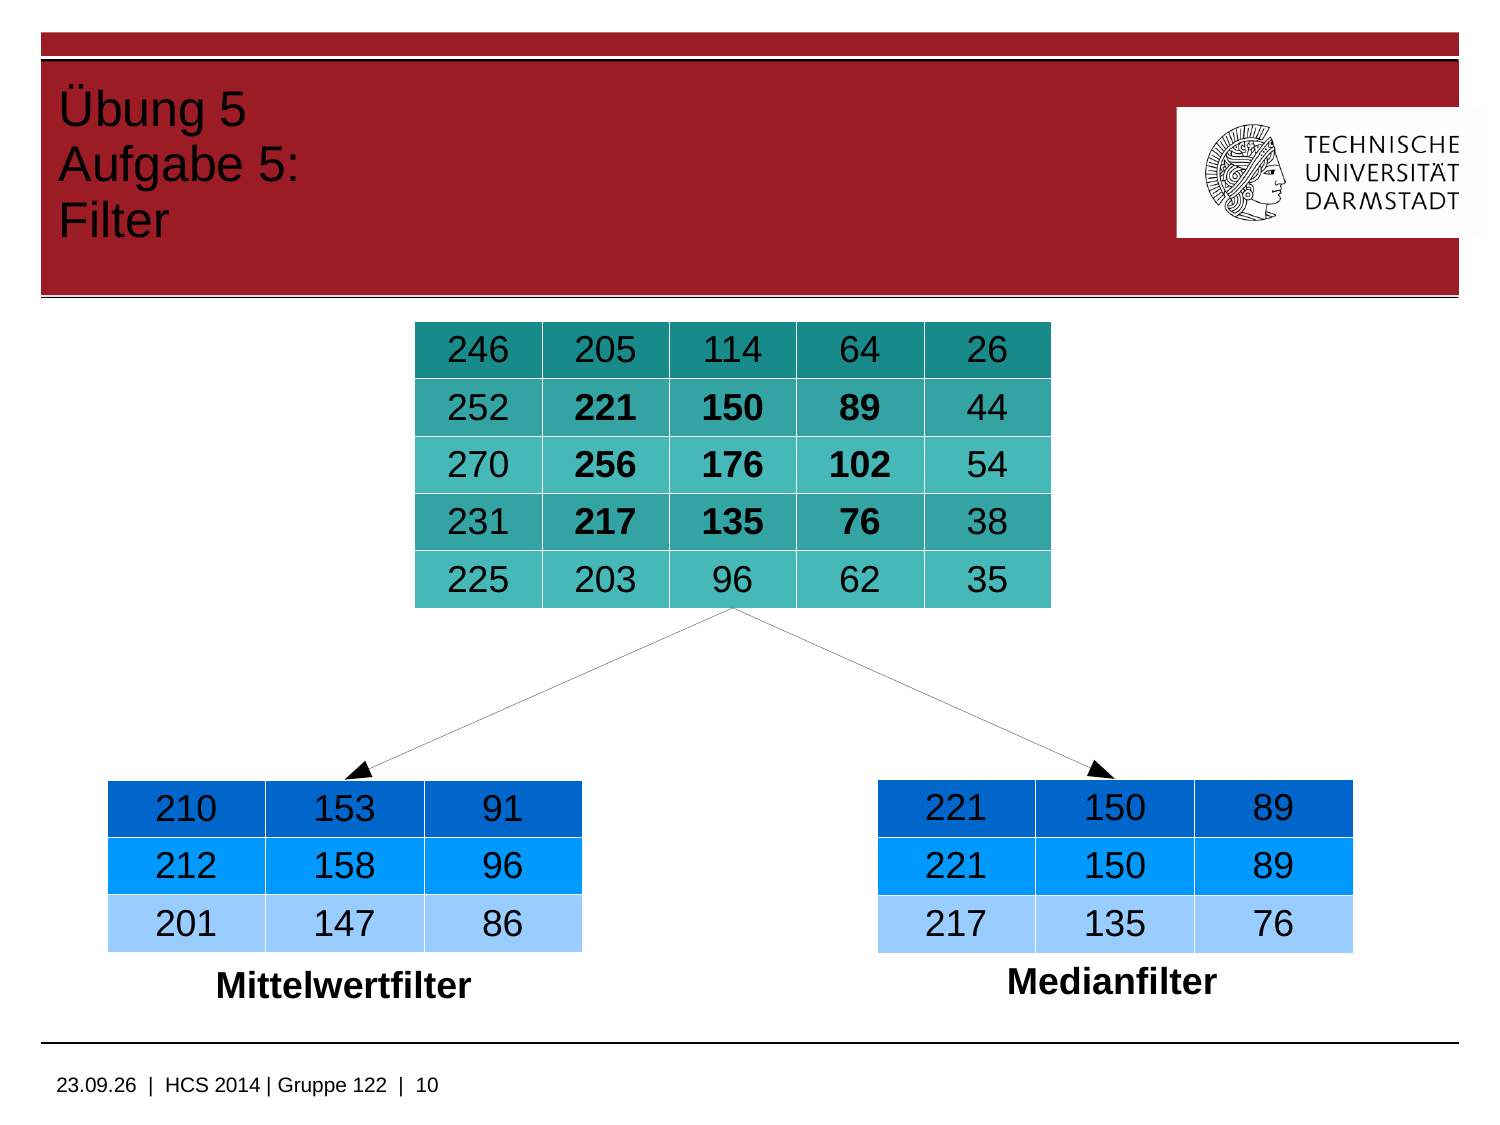

# Übung 5 Aufgabe 5: Filter
| 246 | 205 | 114 | 64 | 26 |
| --- | --- | --- | --- | --- |
| 252 | 221 | 150 | 89 | 44 |
| 270 | 256 | 176 | 102 | 54 |
| 231 | 217 | 135 | 76 | 38 |
| 225 | 203 | 96 | 62 | 35 |
| 221 | 150 | 89 |
| --- | --- | --- |
| 221 | 150 | 89 |
| 217 | 135 | 76 |
| 210 | 153 | 91 |
| --- | --- | --- |
| 212 | 158 | 96 |
| 201 | 147 | 86 |
Medianfilter
Mittelwertfilter